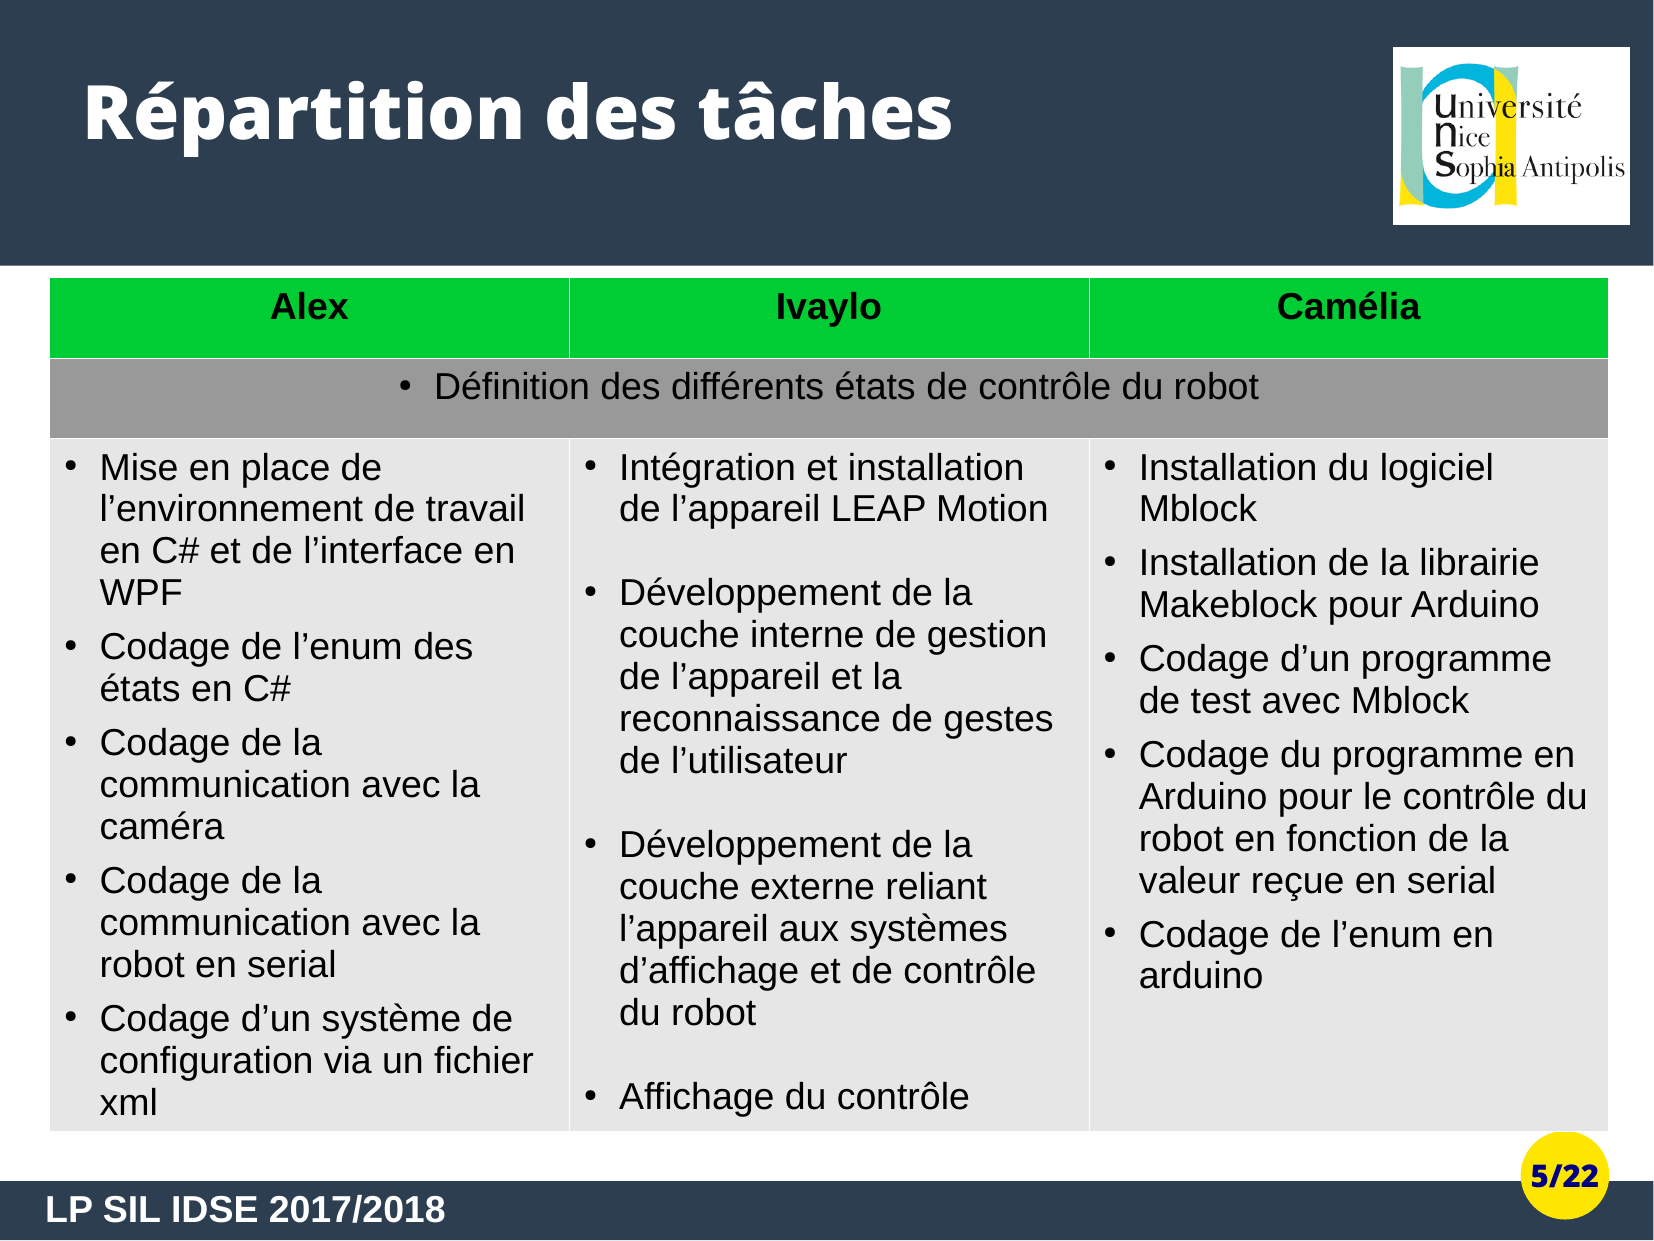

# Répartition des tâches
| Alex | Ivaylo | Camélia |
| --- | --- | --- |
| Définition des différents états de contrôle du robot | | |
| Mise en place de l’environnement de travail en C# et de l’interface en WPF Codage de l’enum des états en C# Codage de la communication avec la caméra Codage de la communication avec la robot en serial Codage d’un système de configuration via un fichier xml | Intégration et installation de l’appareil LEAP Motion Développement de la couche interne de gestion de l’appareil et la reconnaissance de gestes de l’utilisateur Développement de la couche externe reliant l’appareil aux systèmes d’affichage et de contr￴ôle￴￴ du robot Affichage du contrôle | Installation du logiciel Mblock Installation de la librairie Makeblock pour Arduino Codage d’un programme de test avec Mblock Codage du programme en Arduino pour le contrôle du robot en fonction de la valeur reçue en serial Codage de l’enum en arduino |